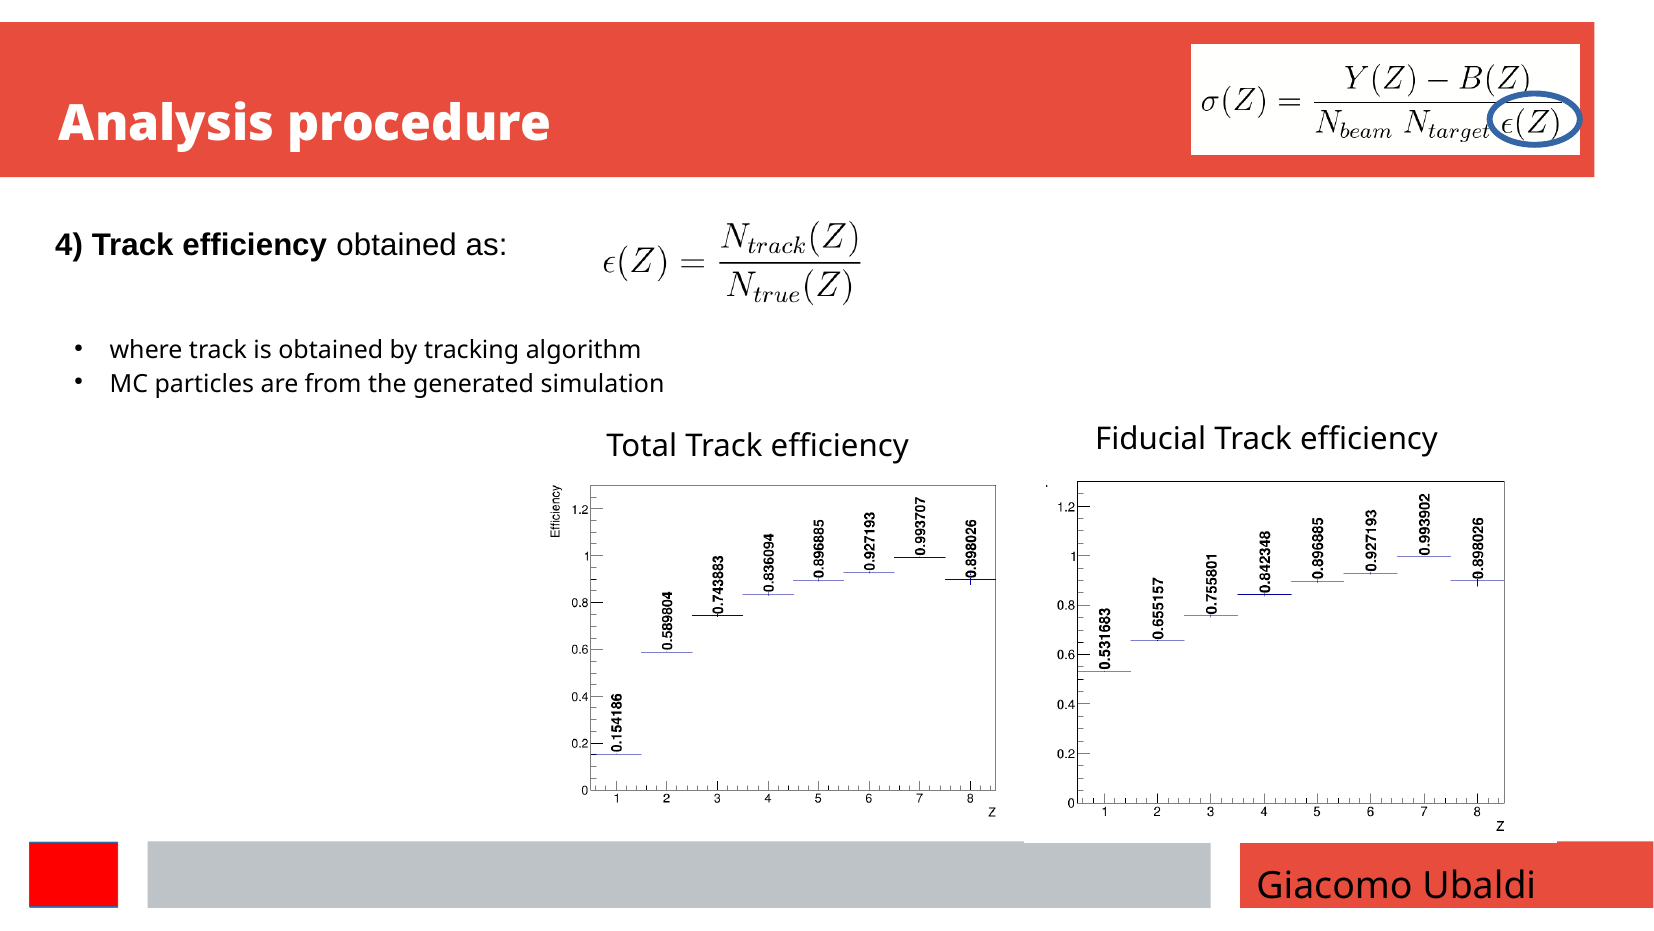

# Analysis procedure
4) Track efficiency obtained as:
where track is obtained by tracking algorithm
MC particles are from the generated simulation
Fiducial Track efficiency
Total Track efficiency
56
Giacomo Ubaldi